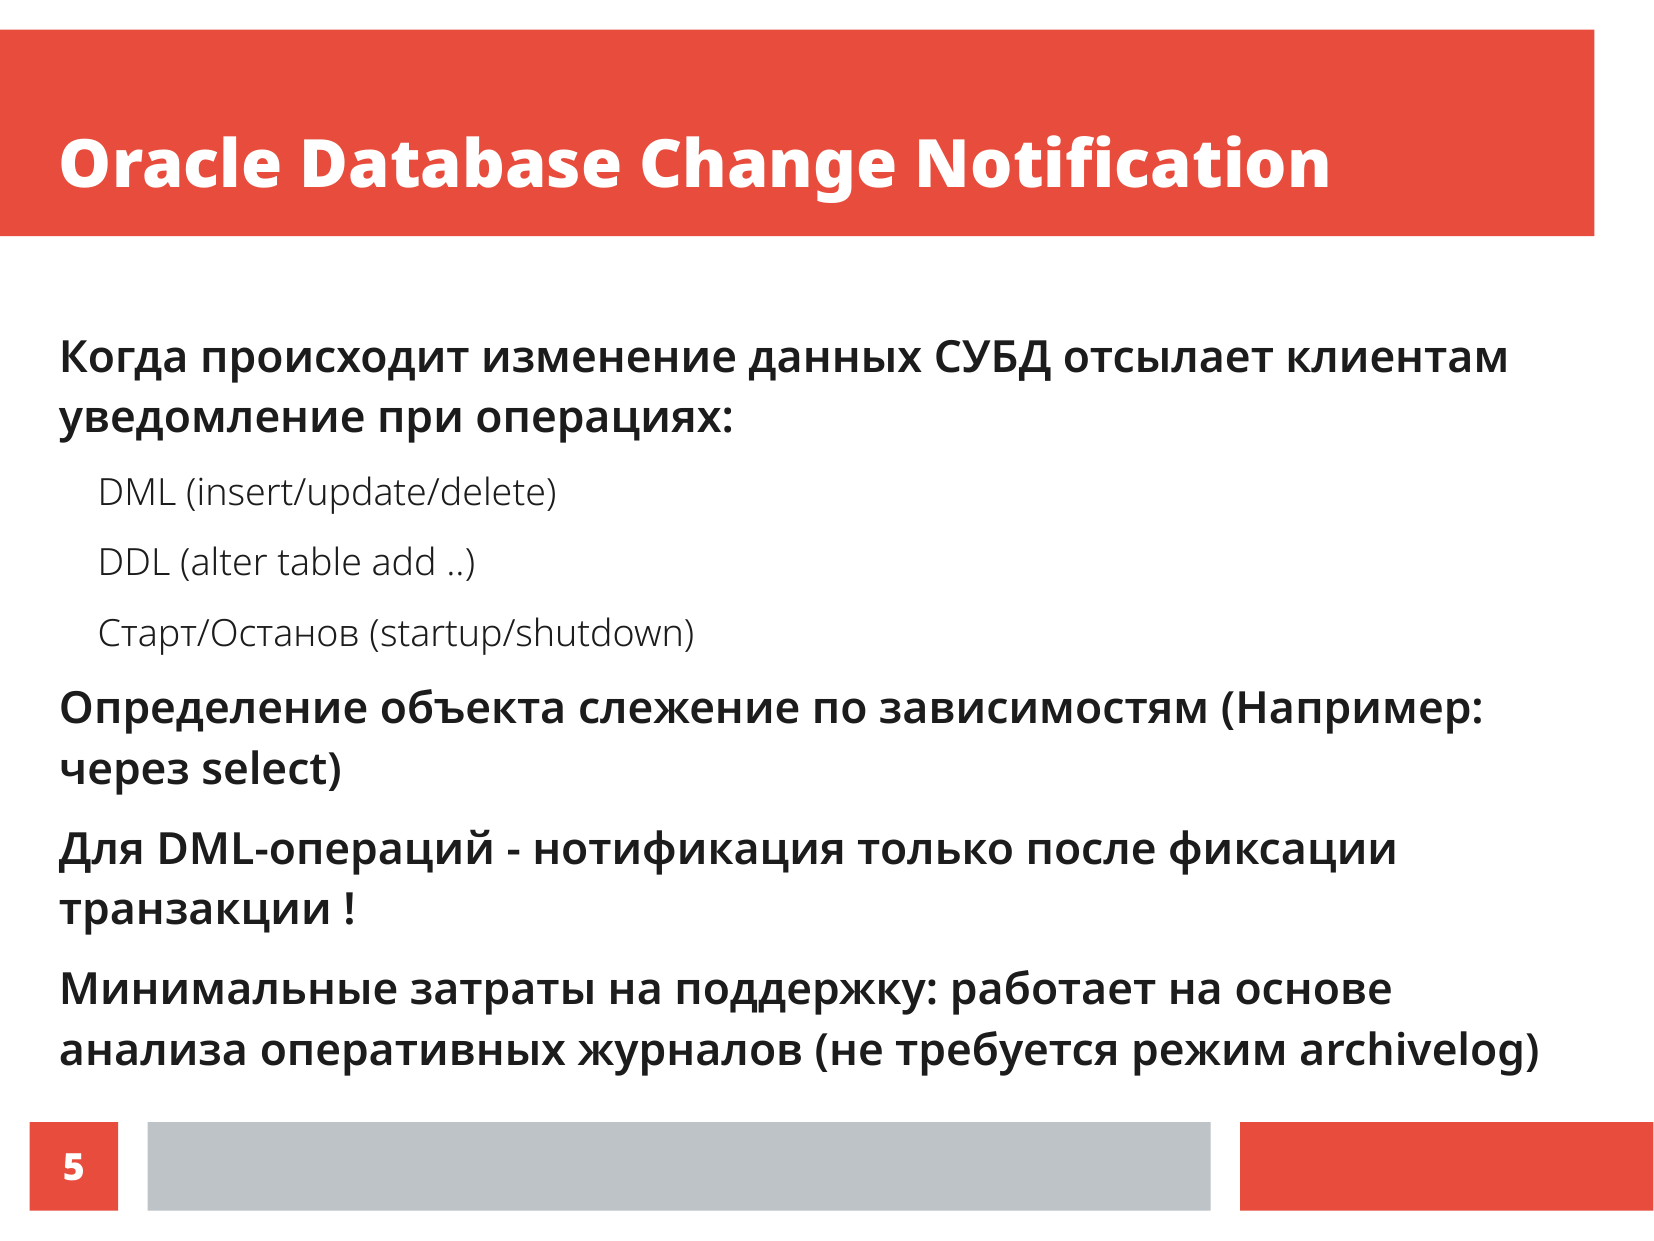

# Oracle Database Change Notification
Когда происходит изменение данных СУБД отсылает клиентам уведомление при операциях:
DML (insert/update/delete)
DDL (alter table add ..)
Старт/Останов (startup/shutdown)
Определение объекта слежение по зависимостям (Например: через select)
Для DML-операций - нотификация только после фиксации транзакции !
Минимальные затраты на поддержку: работает на основе анализа оперативных журналов (не требуется режим аrchivelog)
5